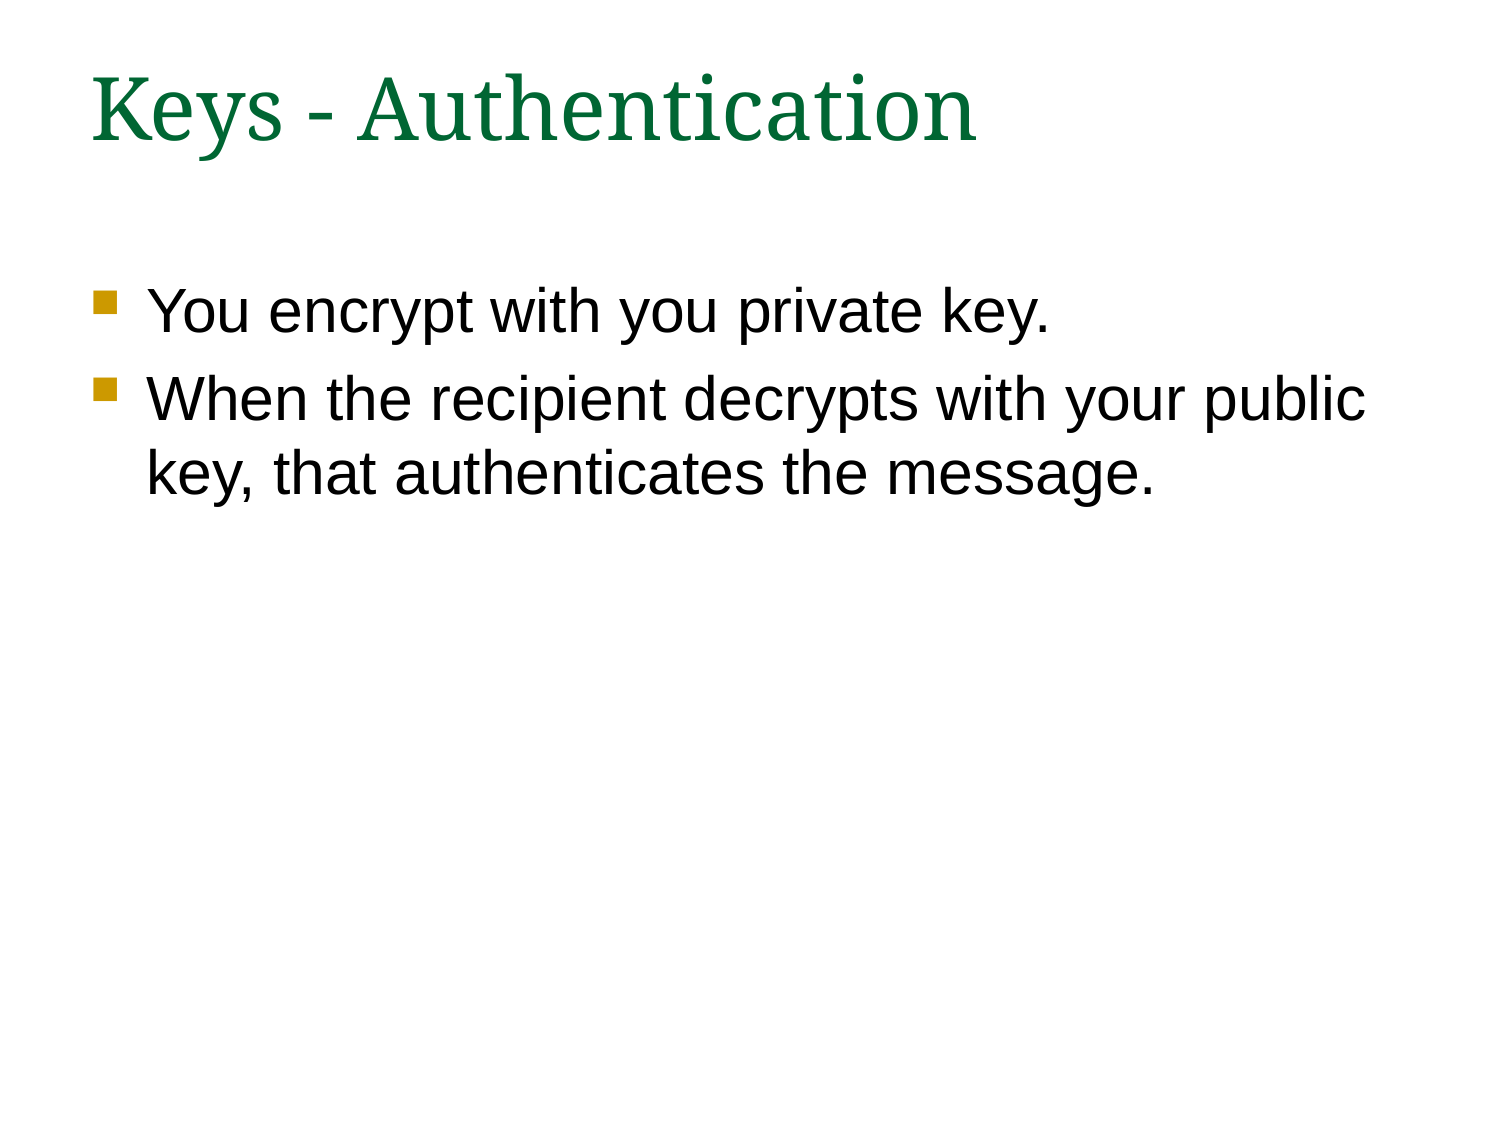

# Keys - Authentication
You encrypt with you private key.
When the recipient decrypts with your public key, that authenticates the message.